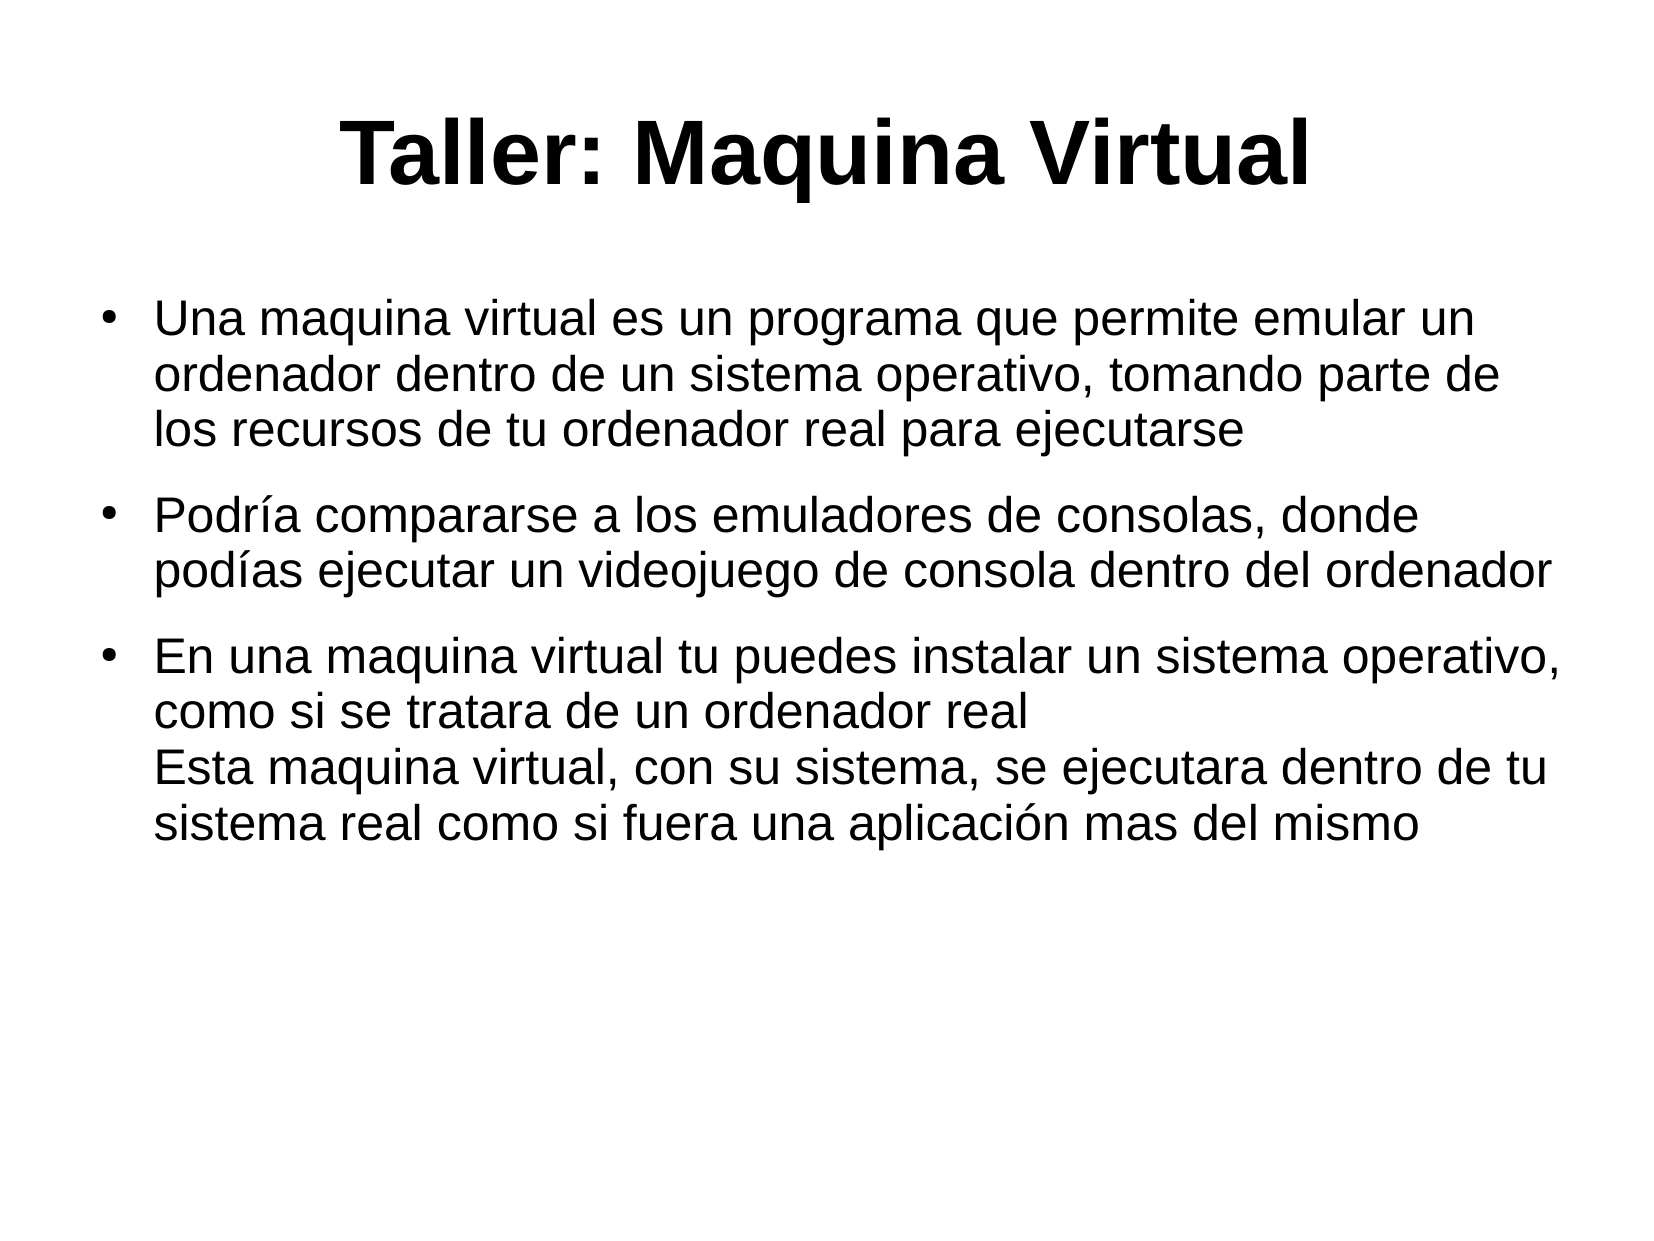

# Taller: Maquina Virtual
Una maquina virtual es un programa que permite emular un ordenador dentro de un sistema operativo, tomando parte de los recursos de tu ordenador real para ejecutarse
Podría compararse a los emuladores de consolas, donde podías ejecutar un videojuego de consola dentro del ordenador
En una maquina virtual tu puedes instalar un sistema operativo, como si se tratara de un ordenador real
Esta maquina virtual, con su sistema, se ejecutara dentro de tu sistema real como si fuera una aplicación mas del mismo